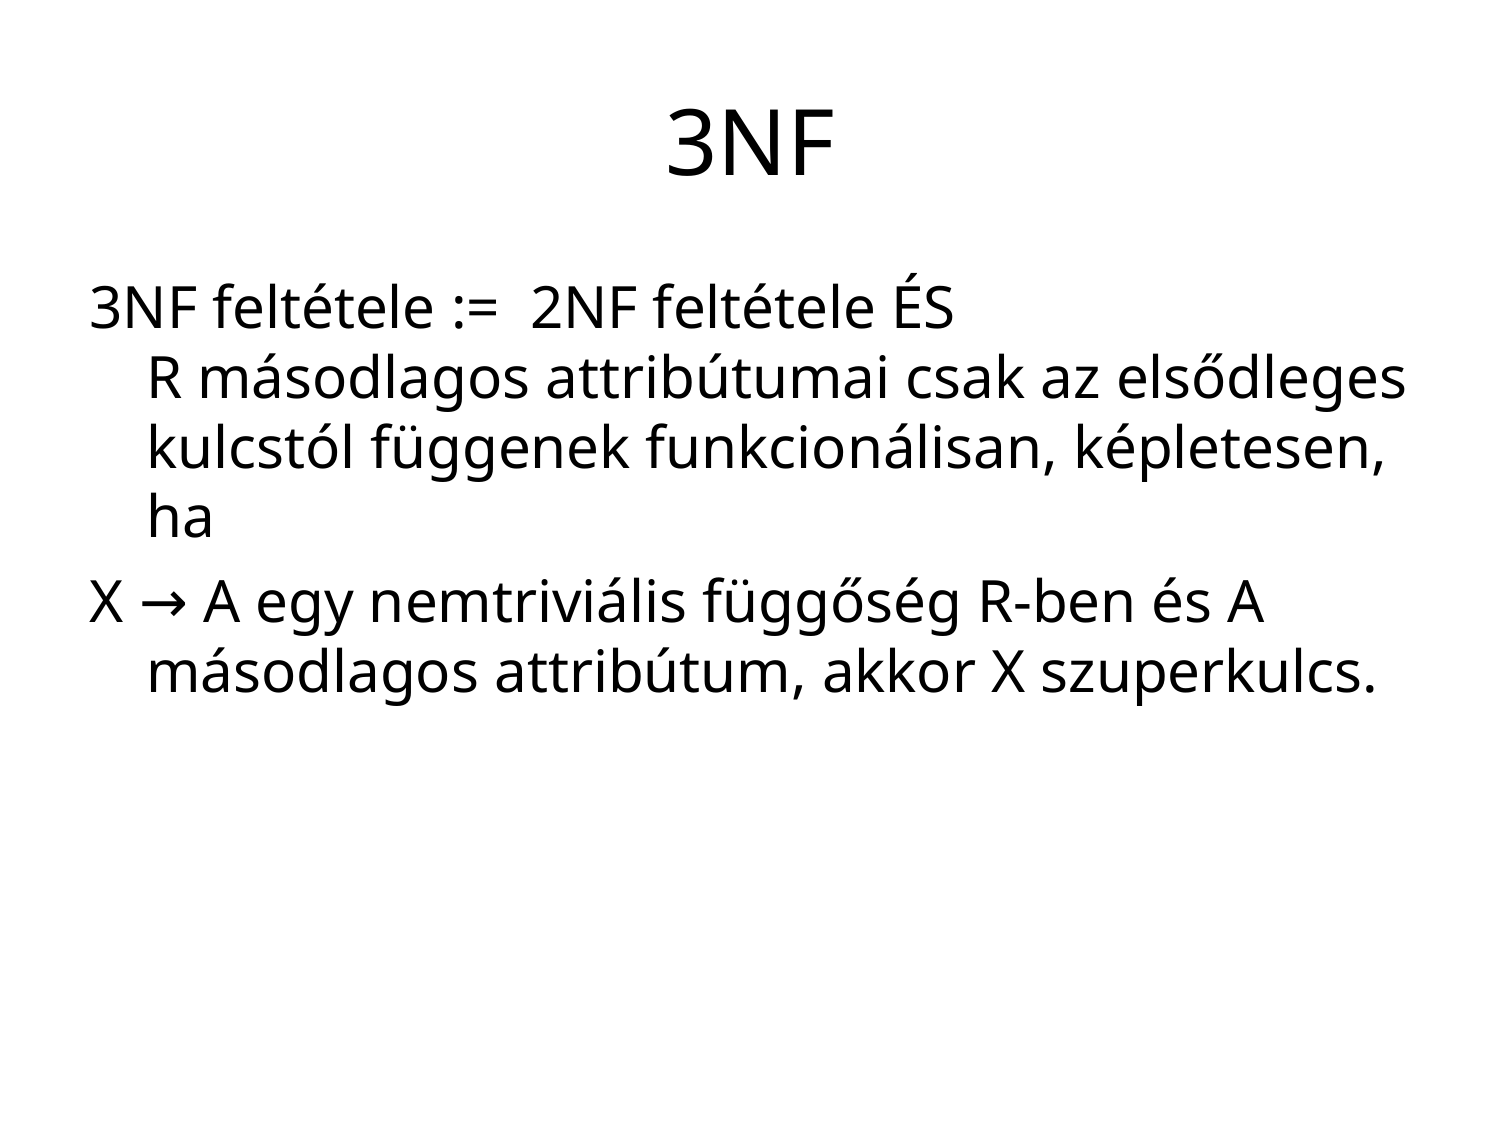

# 3NF
3NF feltétele := 2NF feltétele ÉS
R másodlagos attribútumai csak az elsődleges kulcstól függenek funkcionálisan, képletesen, ha
X → A egy nemtriviális függőség R-ben és A másodlagos attribútum, akkor X szuperkulcs.